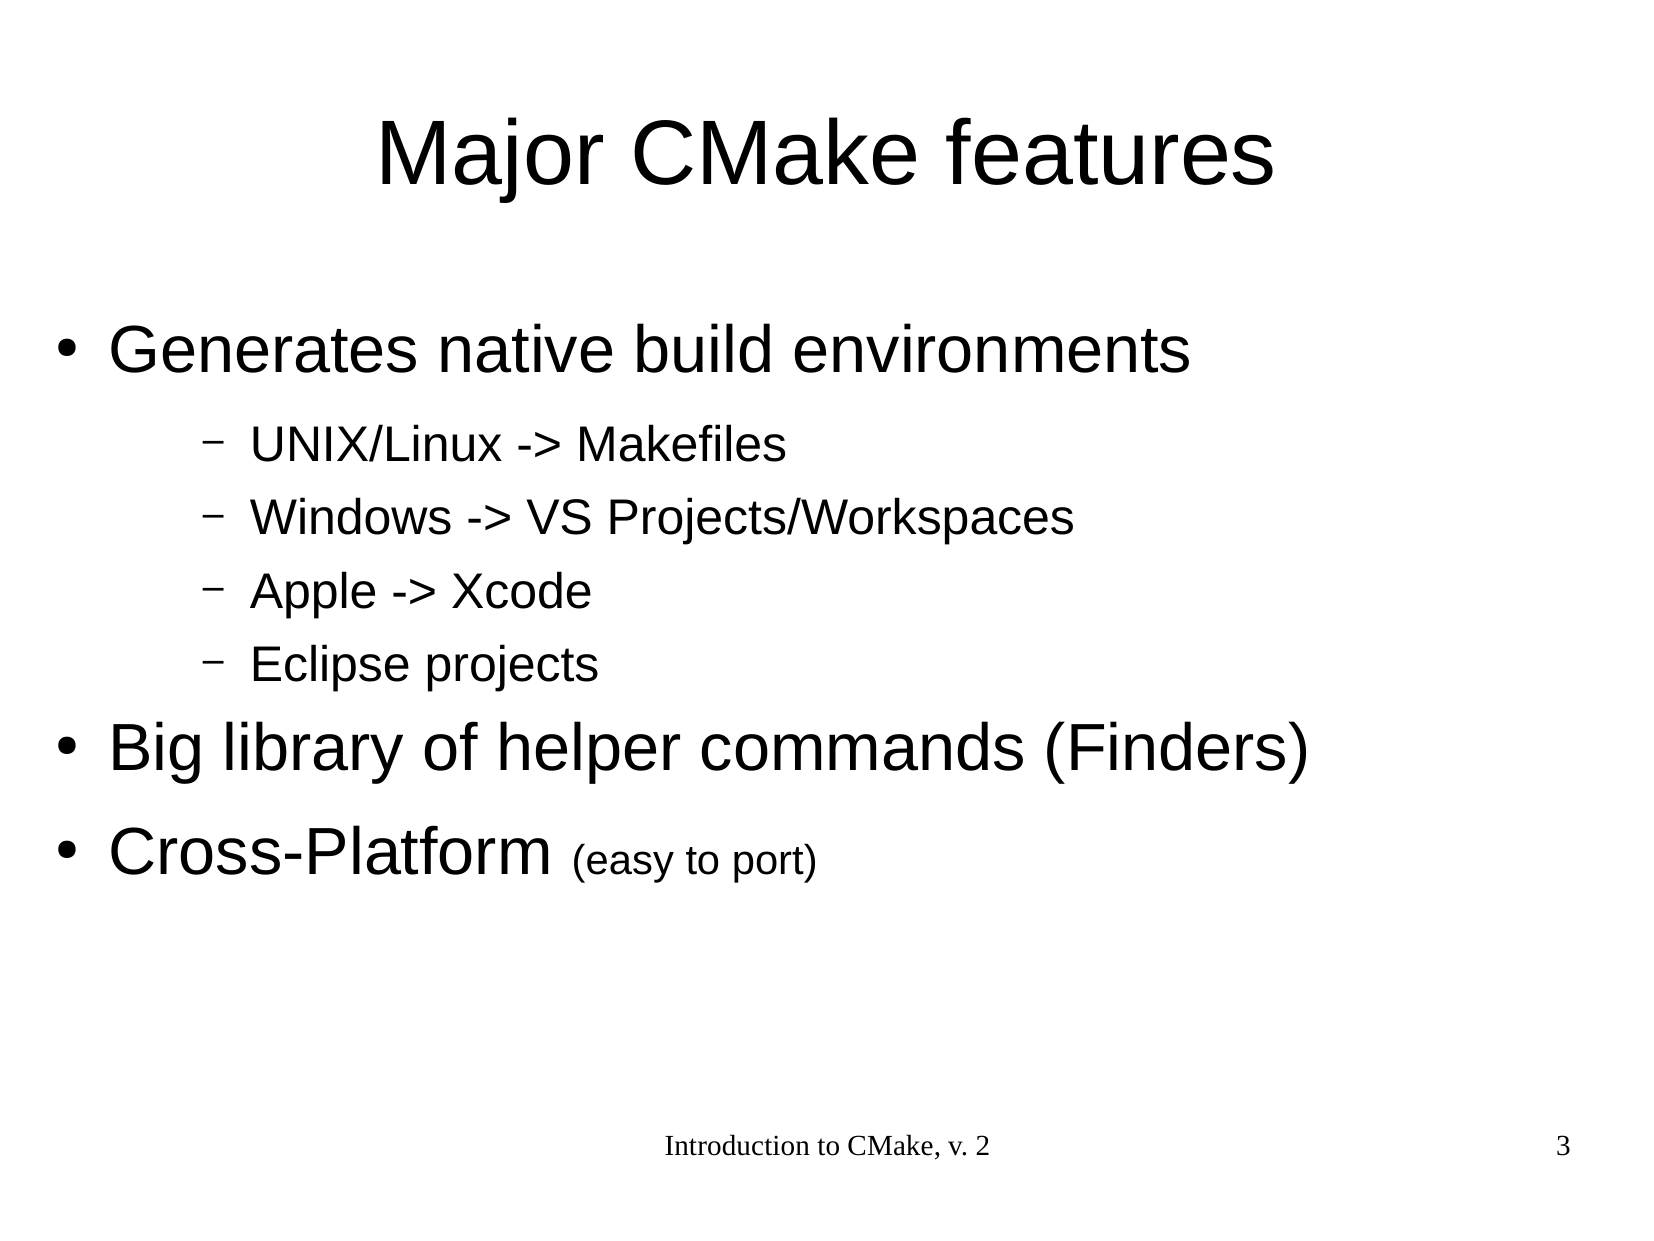

# Major CMake features
Generates native build environments
UNIX/Linux -> Makefiles
Windows -> VS Projects/Workspaces
Apple -> Xcode
Eclipse projects
Big library of helper commands (Finders)
Cross-Platform (easy to port)
Introduction to CMake, v. 2
3